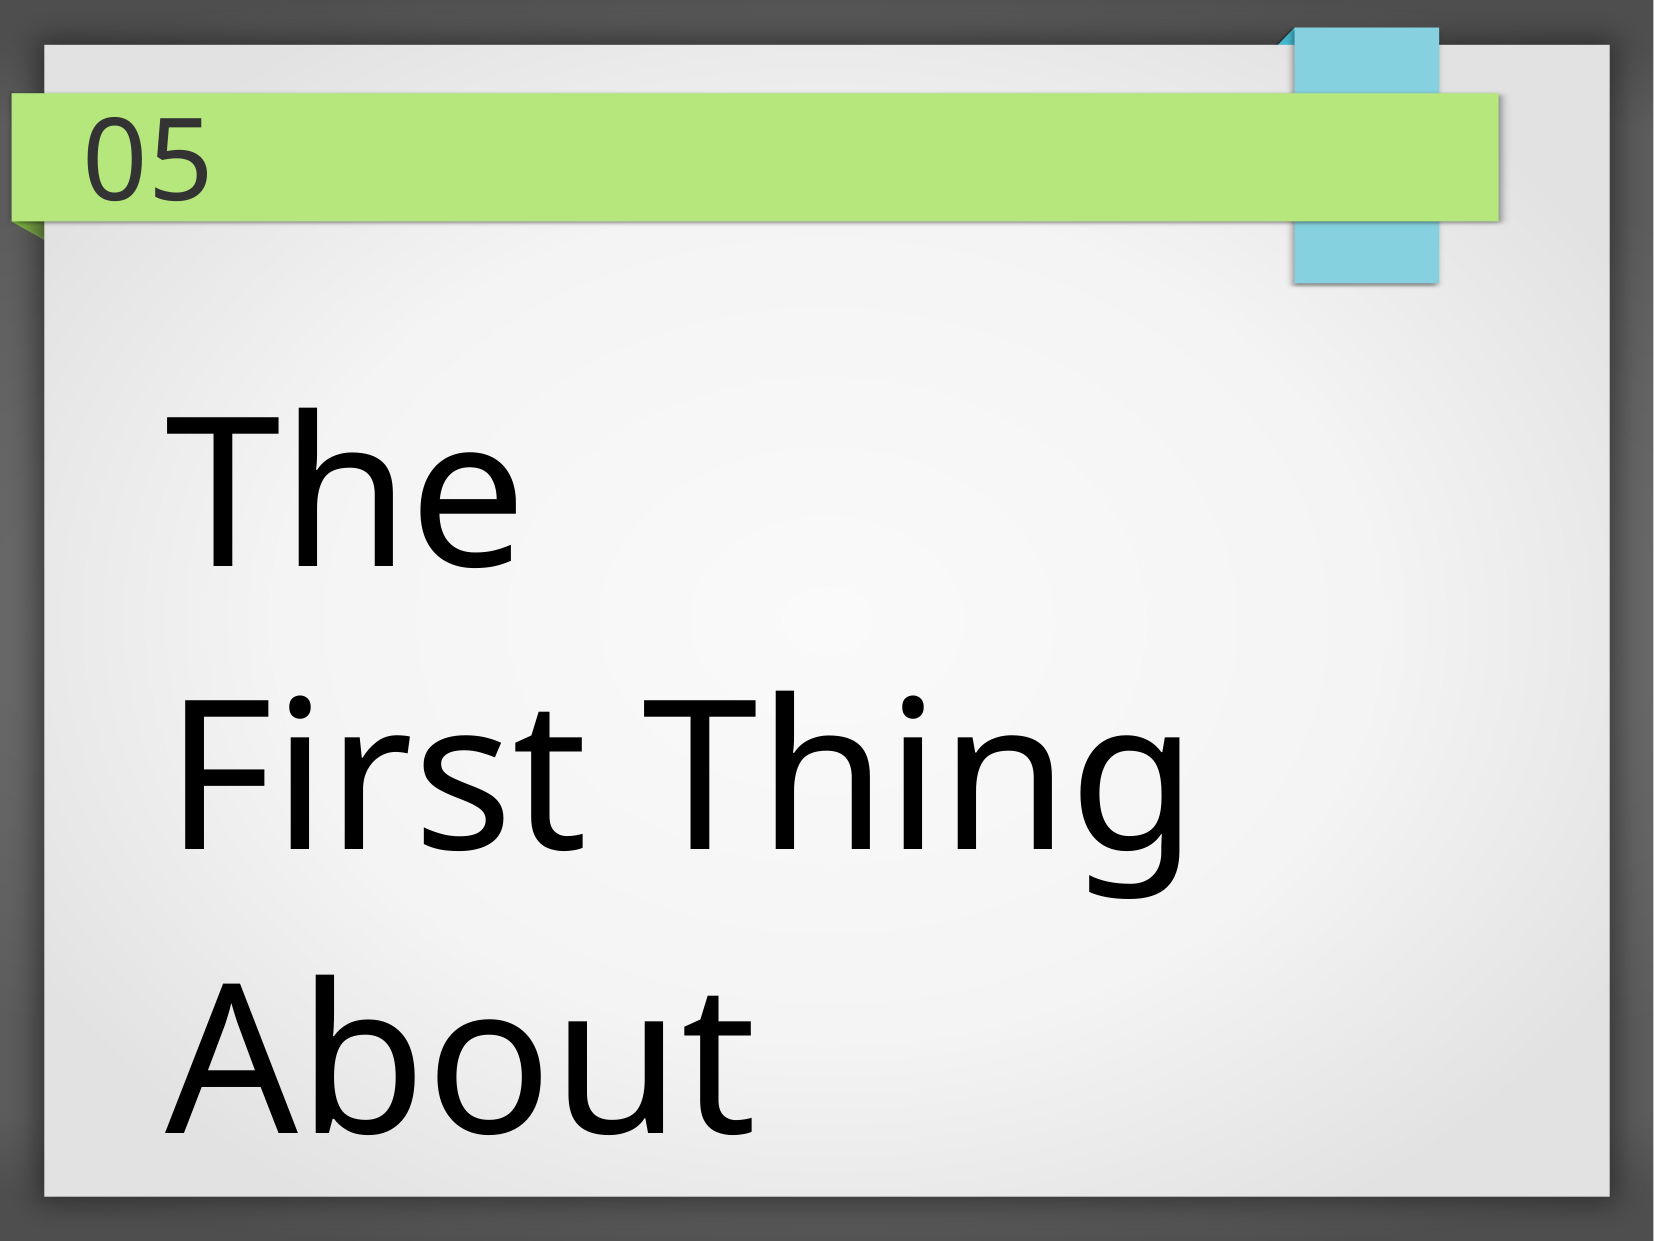

# 05
The
First Thing About DevOps